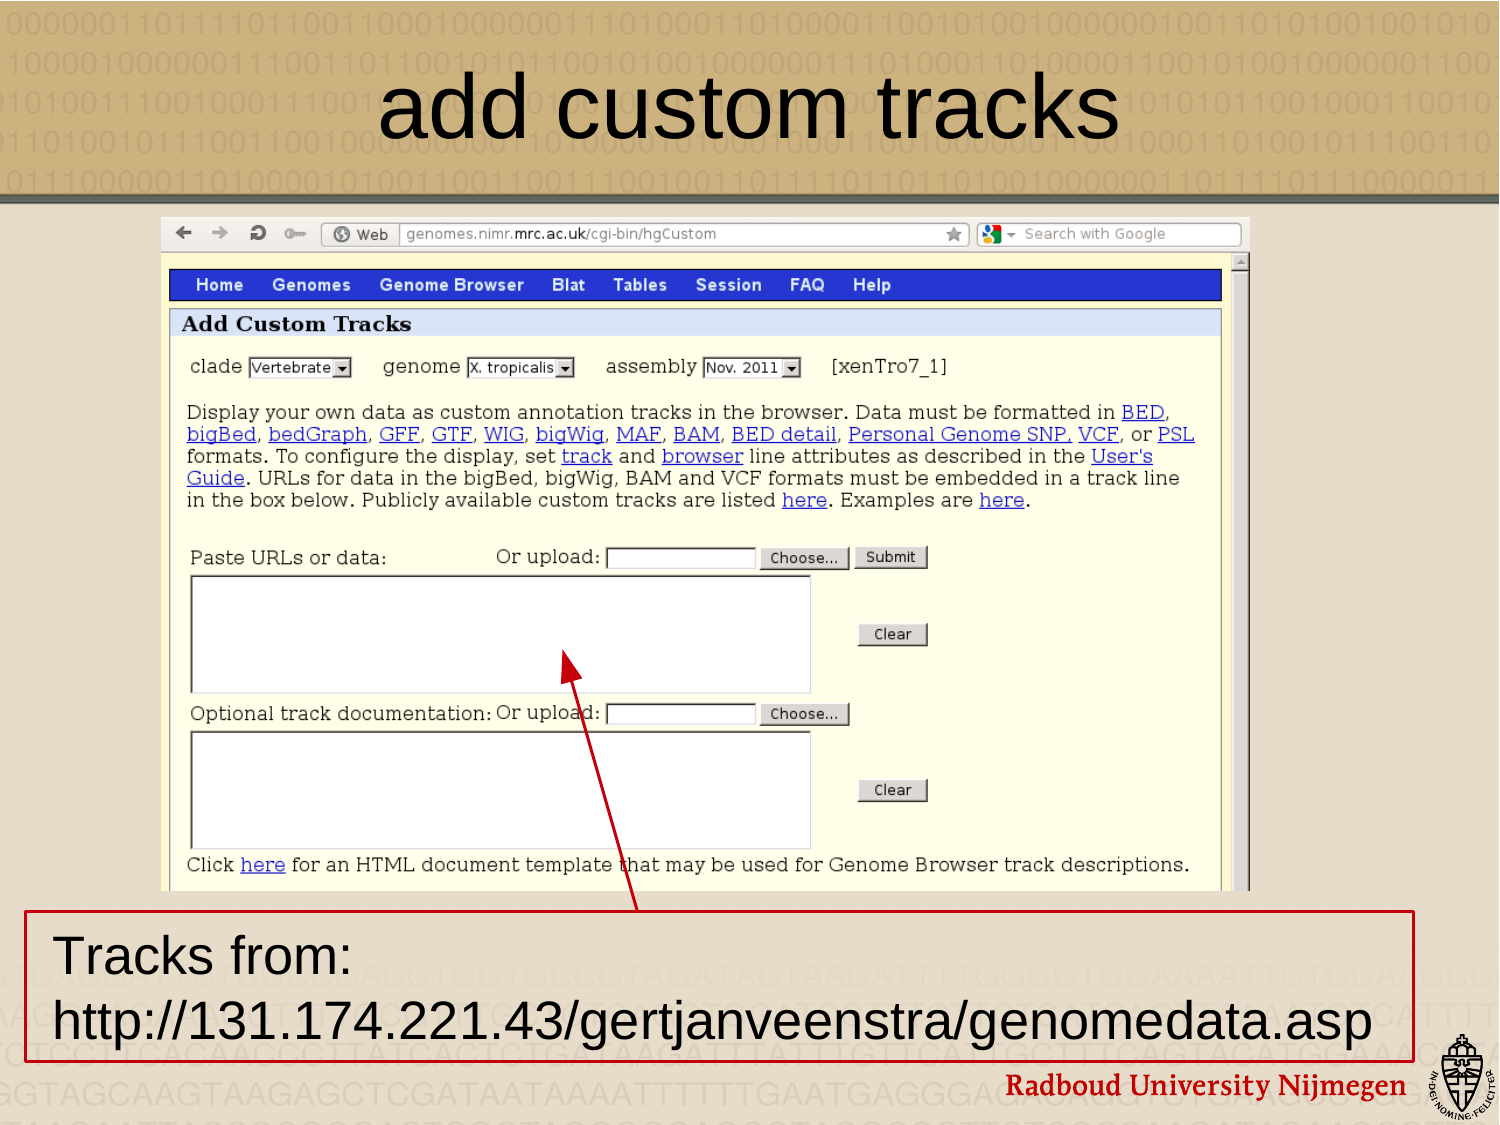

# add custom tracks
Tracks from: http://131.174.221.43/gertjanveenstra/genomedata.asp